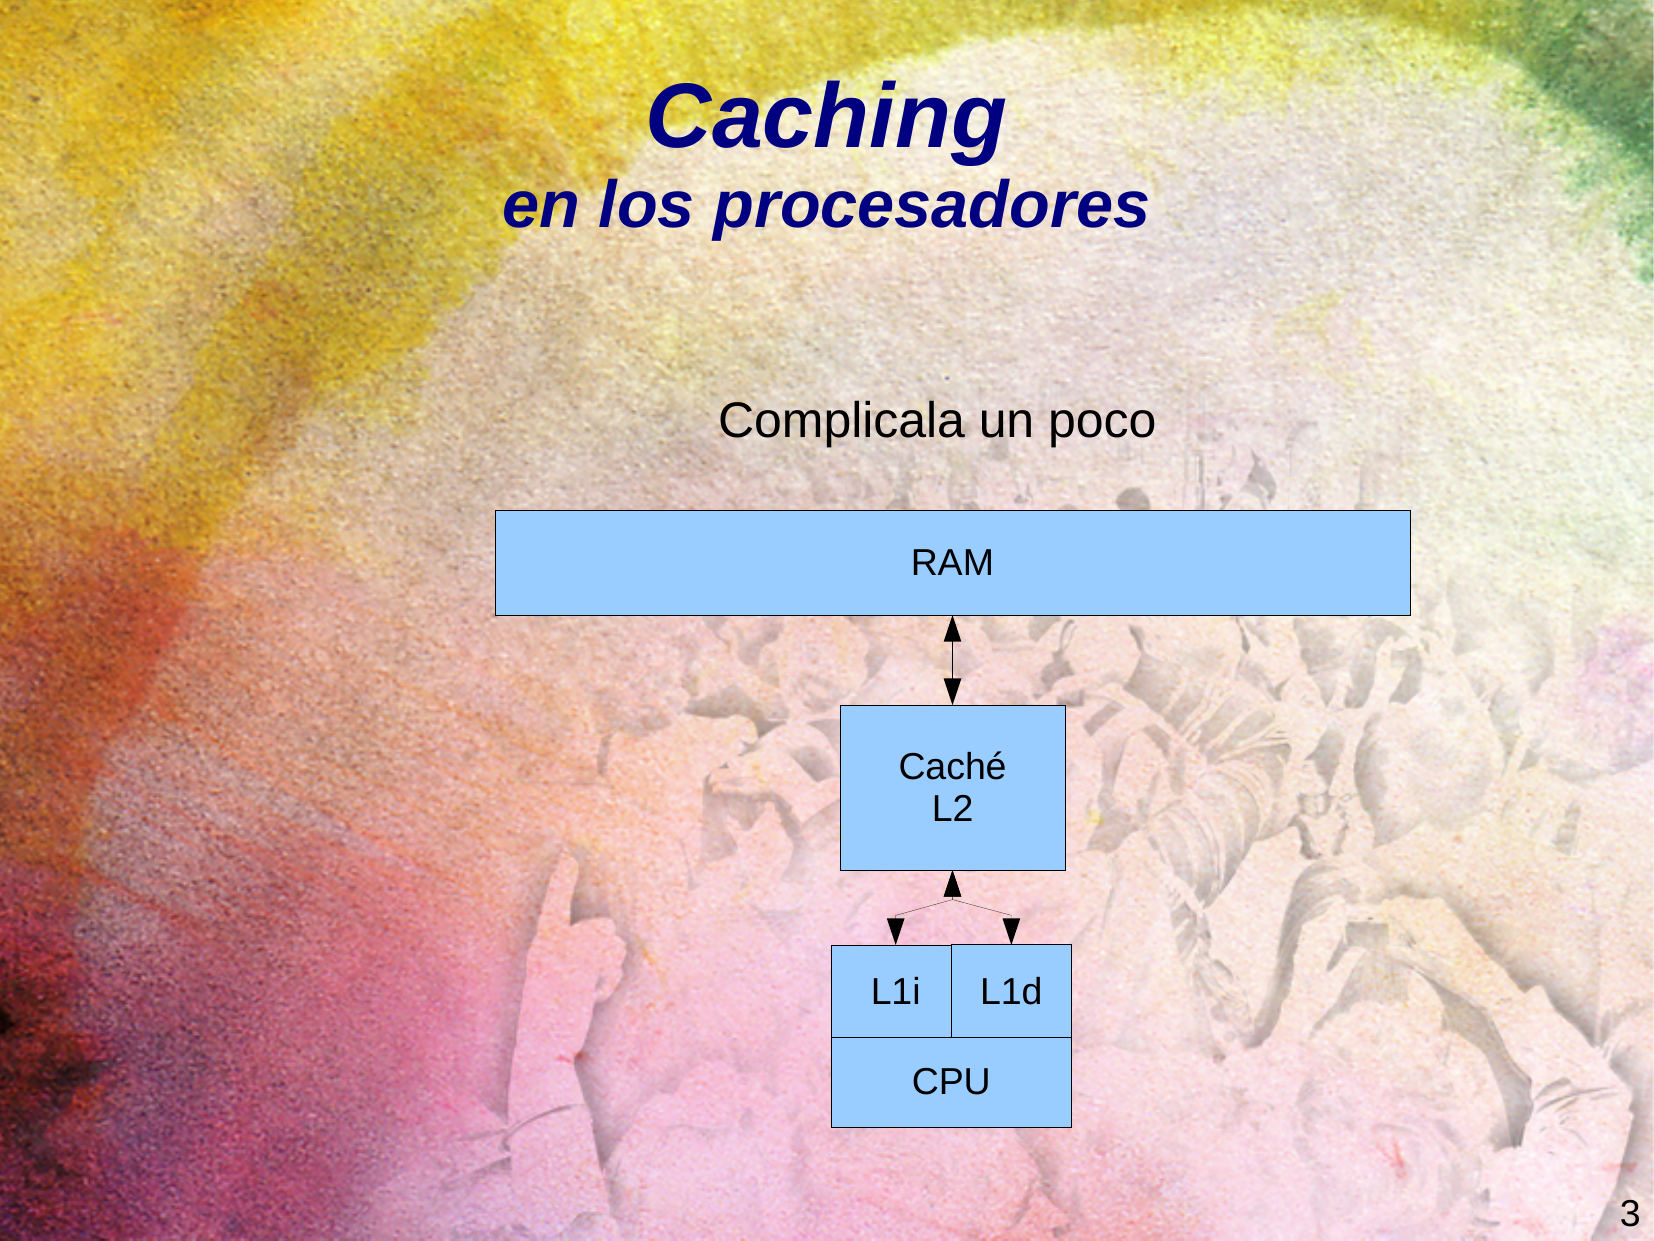

# Caching en los procesadores
Complicala un poco
RAM
Caché
L2
L1d
L1i
CPU
3